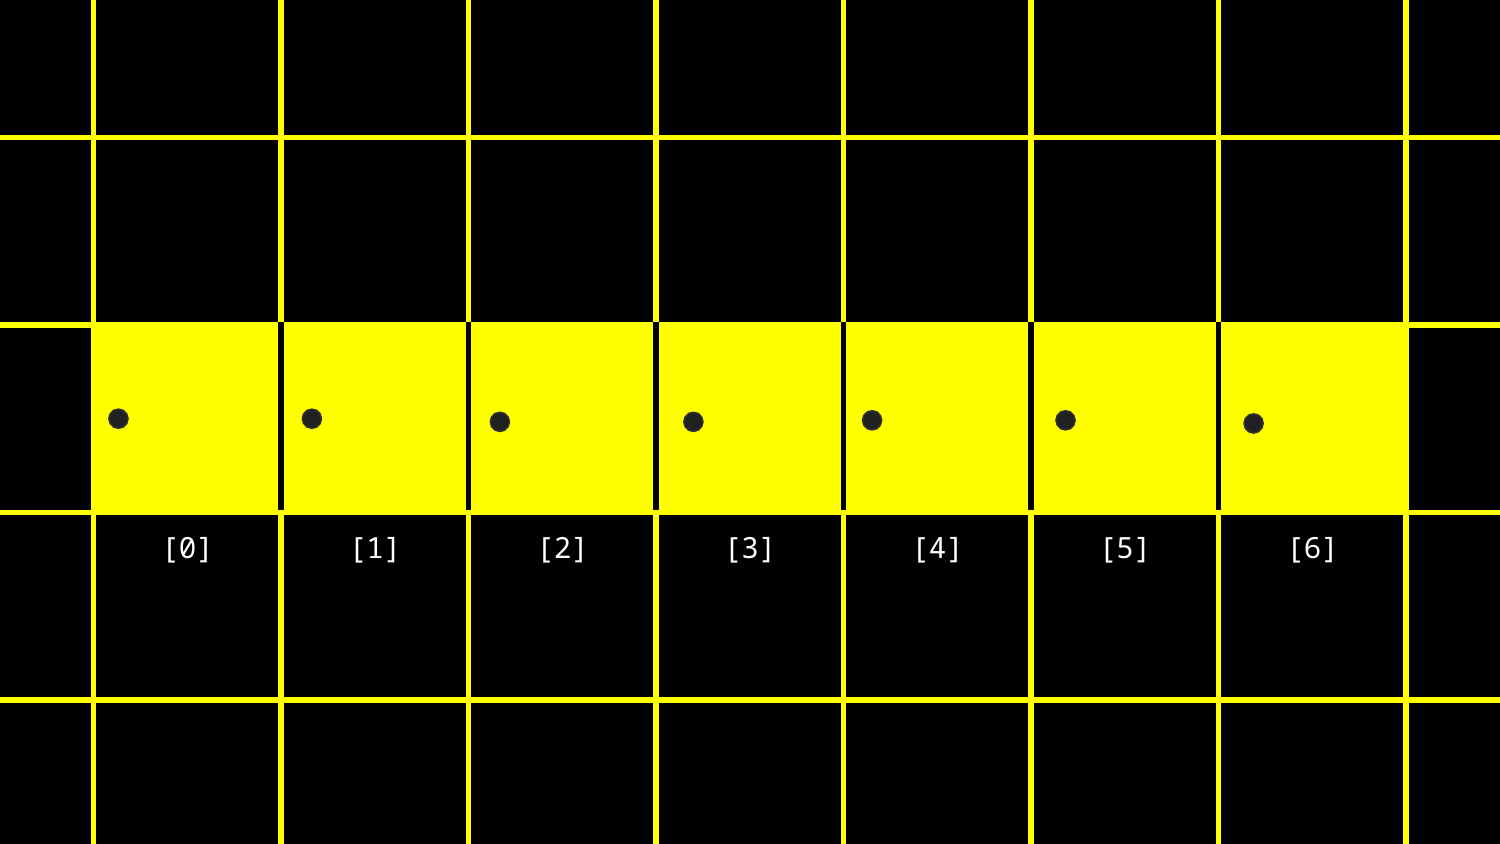

| | | | | | | | | |
| --- | --- | --- | --- | --- | --- | --- | --- | --- |
| | | | | | | | | |
| | | | | | | | | |
| | [0] | [1] | [2] | [3] | [4] | [5] | [6] | |
| | | | | | | | | |